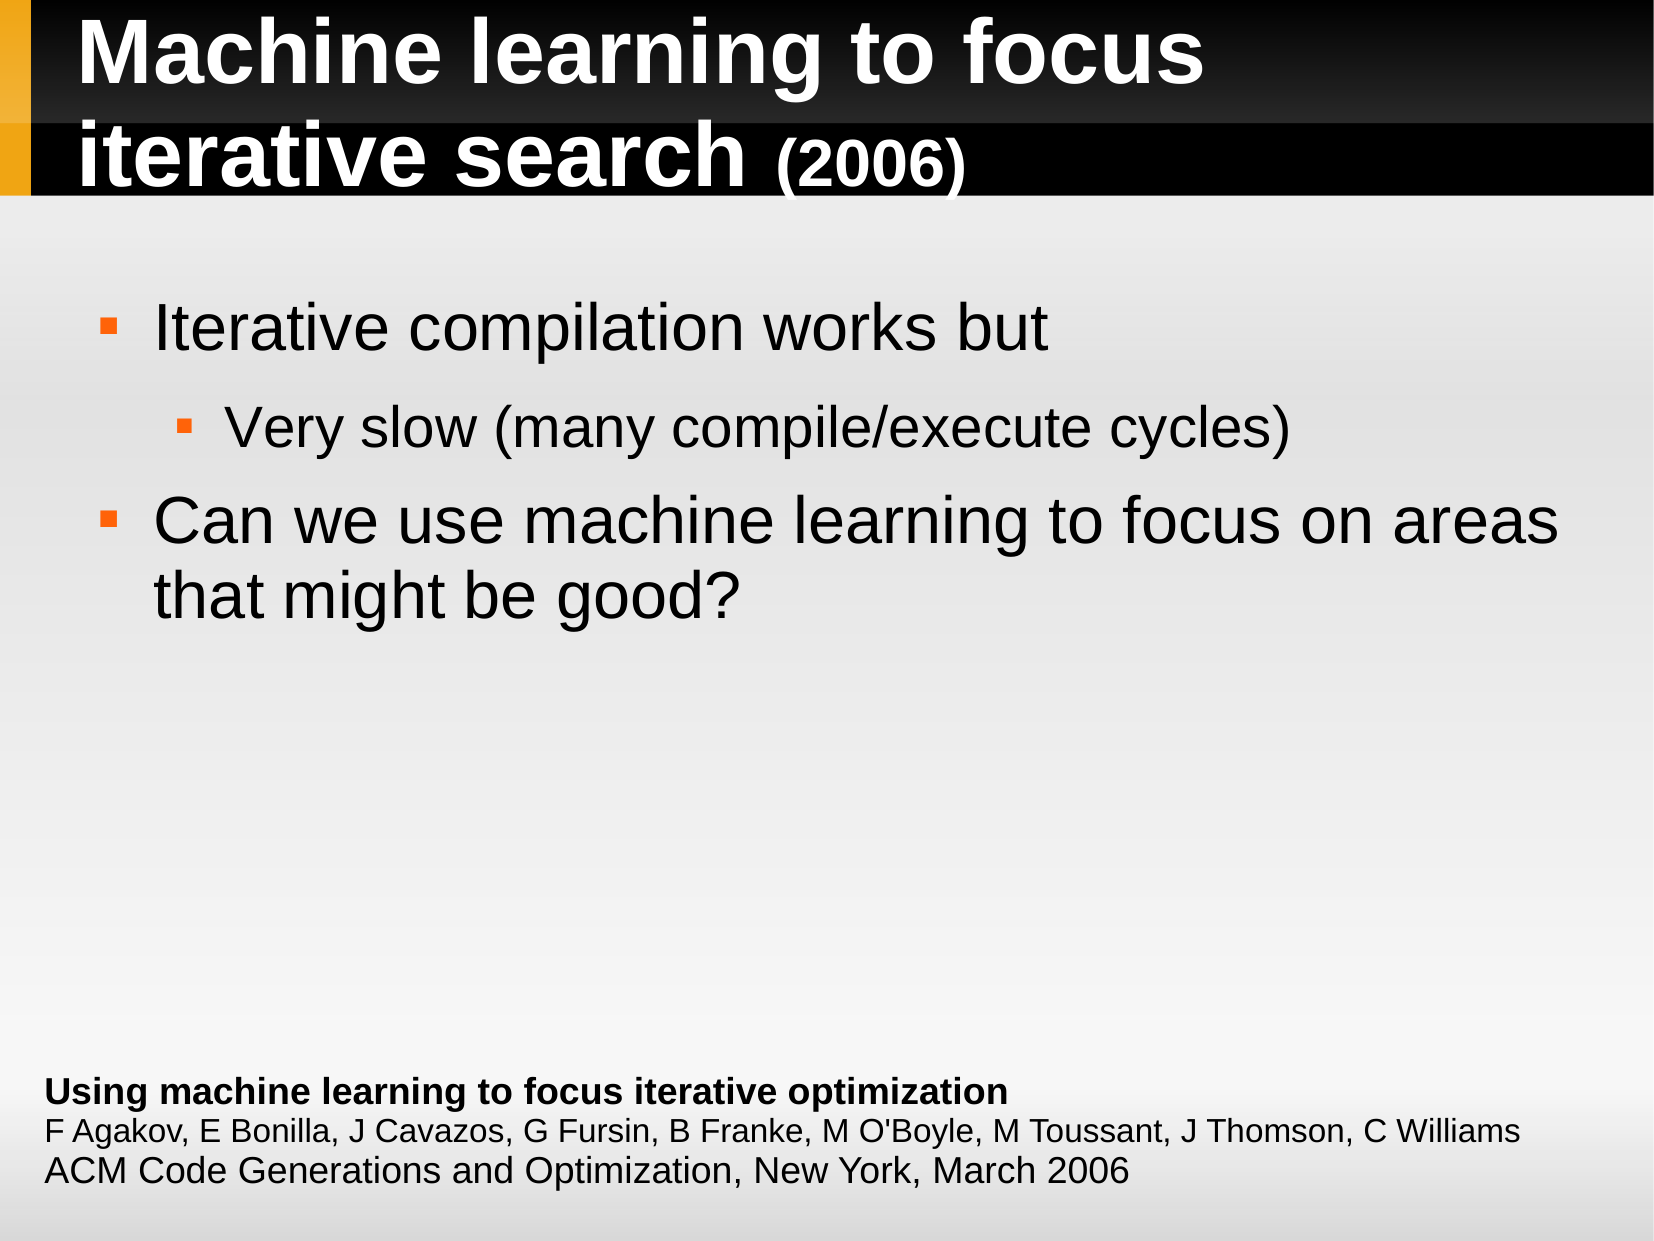

# Machine learning to focus iterative search (2006)
Iterative compilation works but
Very slow (many compile/execute cycles)
Can we use machine learning to focus on areas that might be good?
Using machine learning to focus iterative optimization
F Agakov, E Bonilla, J Cavazos, G Fursin, B Franke, M O'Boyle, M Toussant, J Thomson, C Williams
ACM Code Generations and Optimization, New York, March 2006